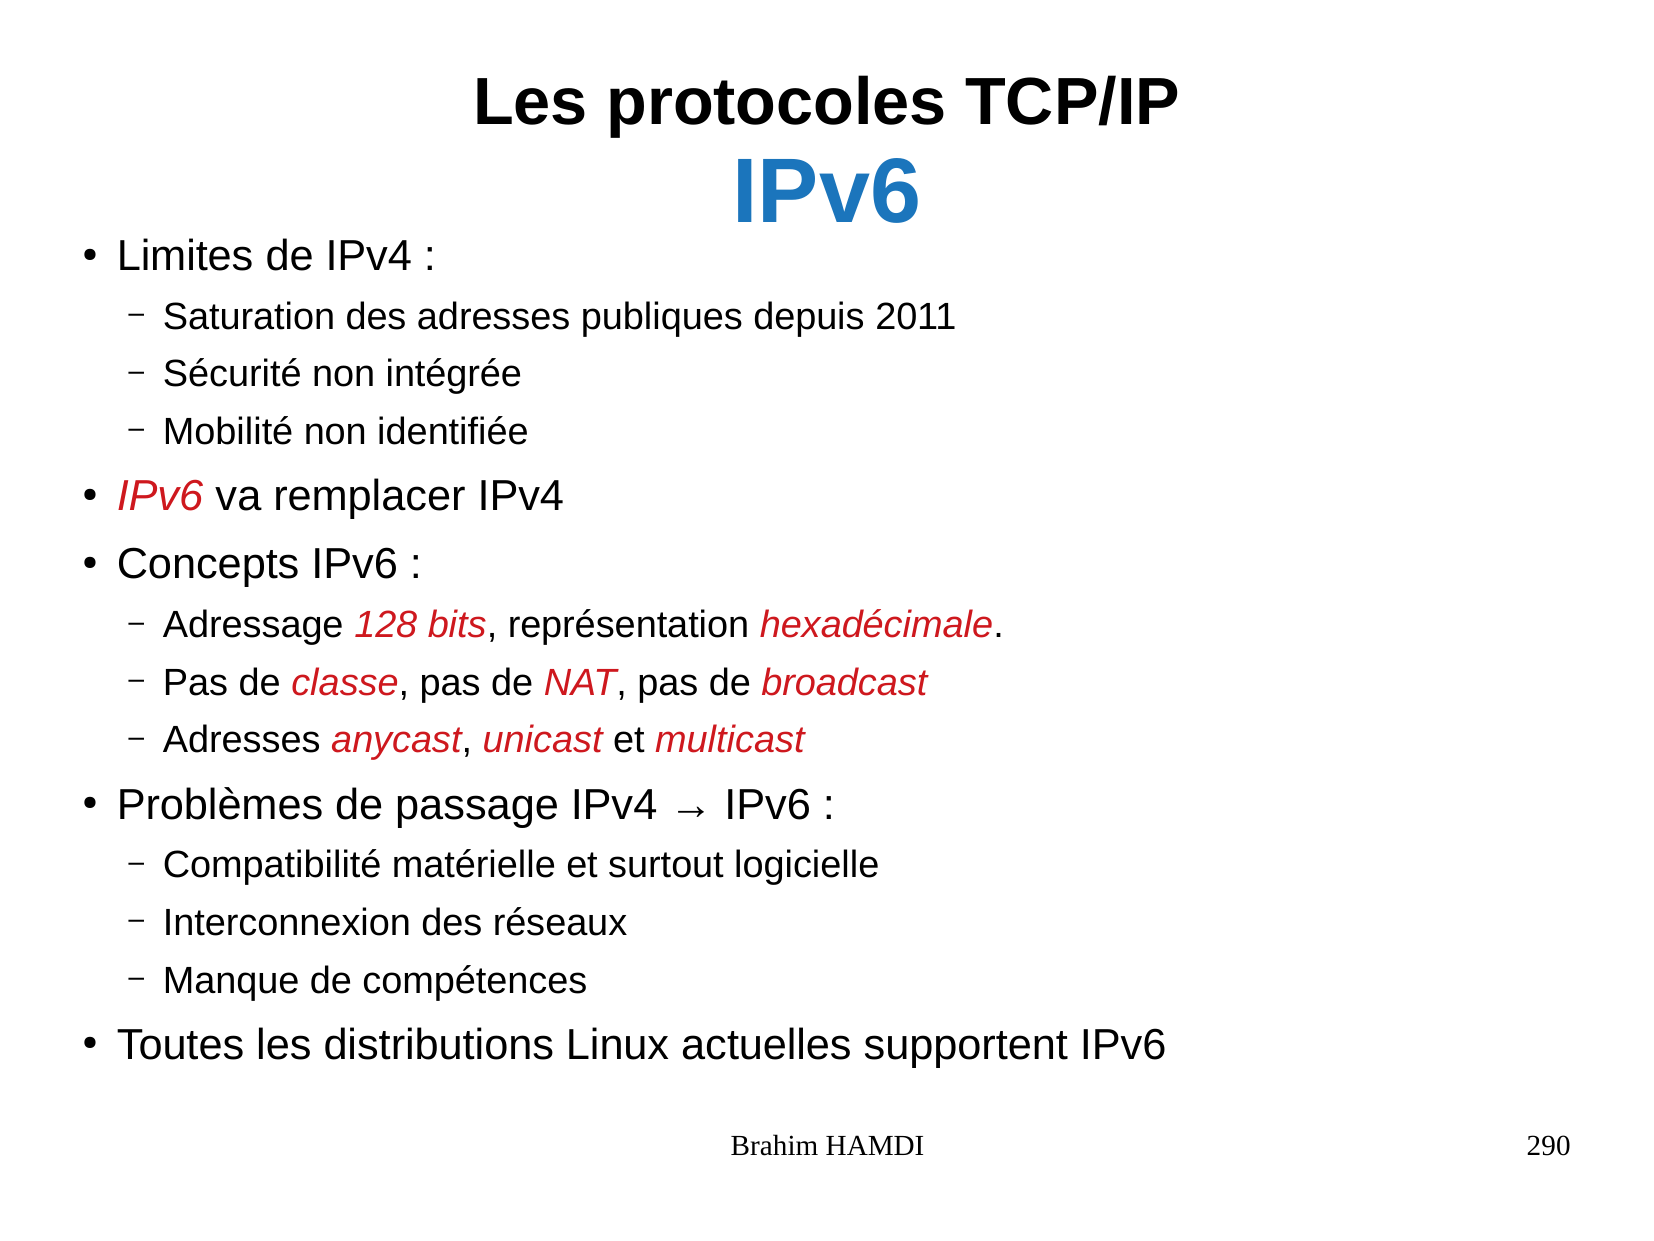

# Les protocoles TCP/IP IPv6
Limites de IPv4 :
Saturation des adresses publiques depuis 2011
Sécurité non intégrée
Mobilité non identifiée
IPv6 va remplacer IPv4
Concepts IPv6 :
Adressage 128 bits, représentation hexadécimale.
Pas de classe, pas de NAT, pas de broadcast
Adresses anycast, unicast et multicast
Problèmes de passage IPv4 → IPv6 :
Compatibilité matérielle et surtout logicielle
Interconnexion des réseaux
Manque de compétences
Toutes les distributions Linux actuelles supportent IPv6
Brahim HAMDI
290